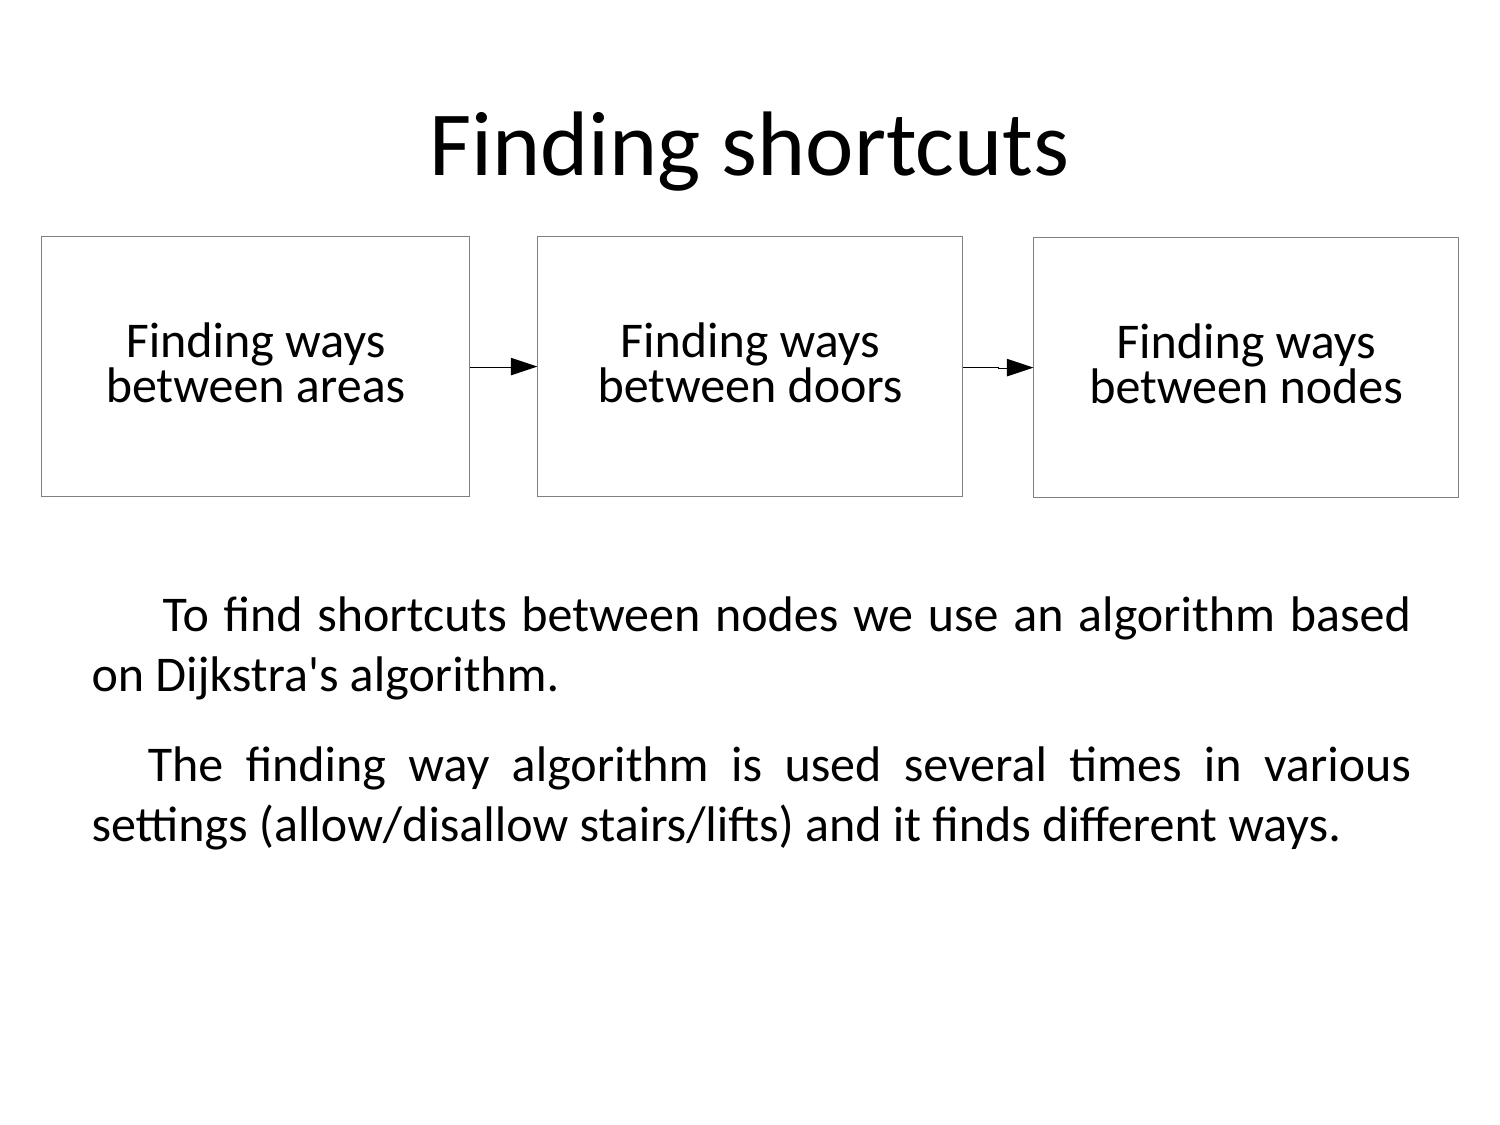

Finding shortcuts
Finding ways
between areas
Finding ways
between doors
Finding ways
between nodes
# To find shortcuts between nodes we use an algorithm based on Dijkstra's algorithm.
The finding way algorithm is used several times in various settings (allow/disallow stairs/lifts) and it finds different ways.